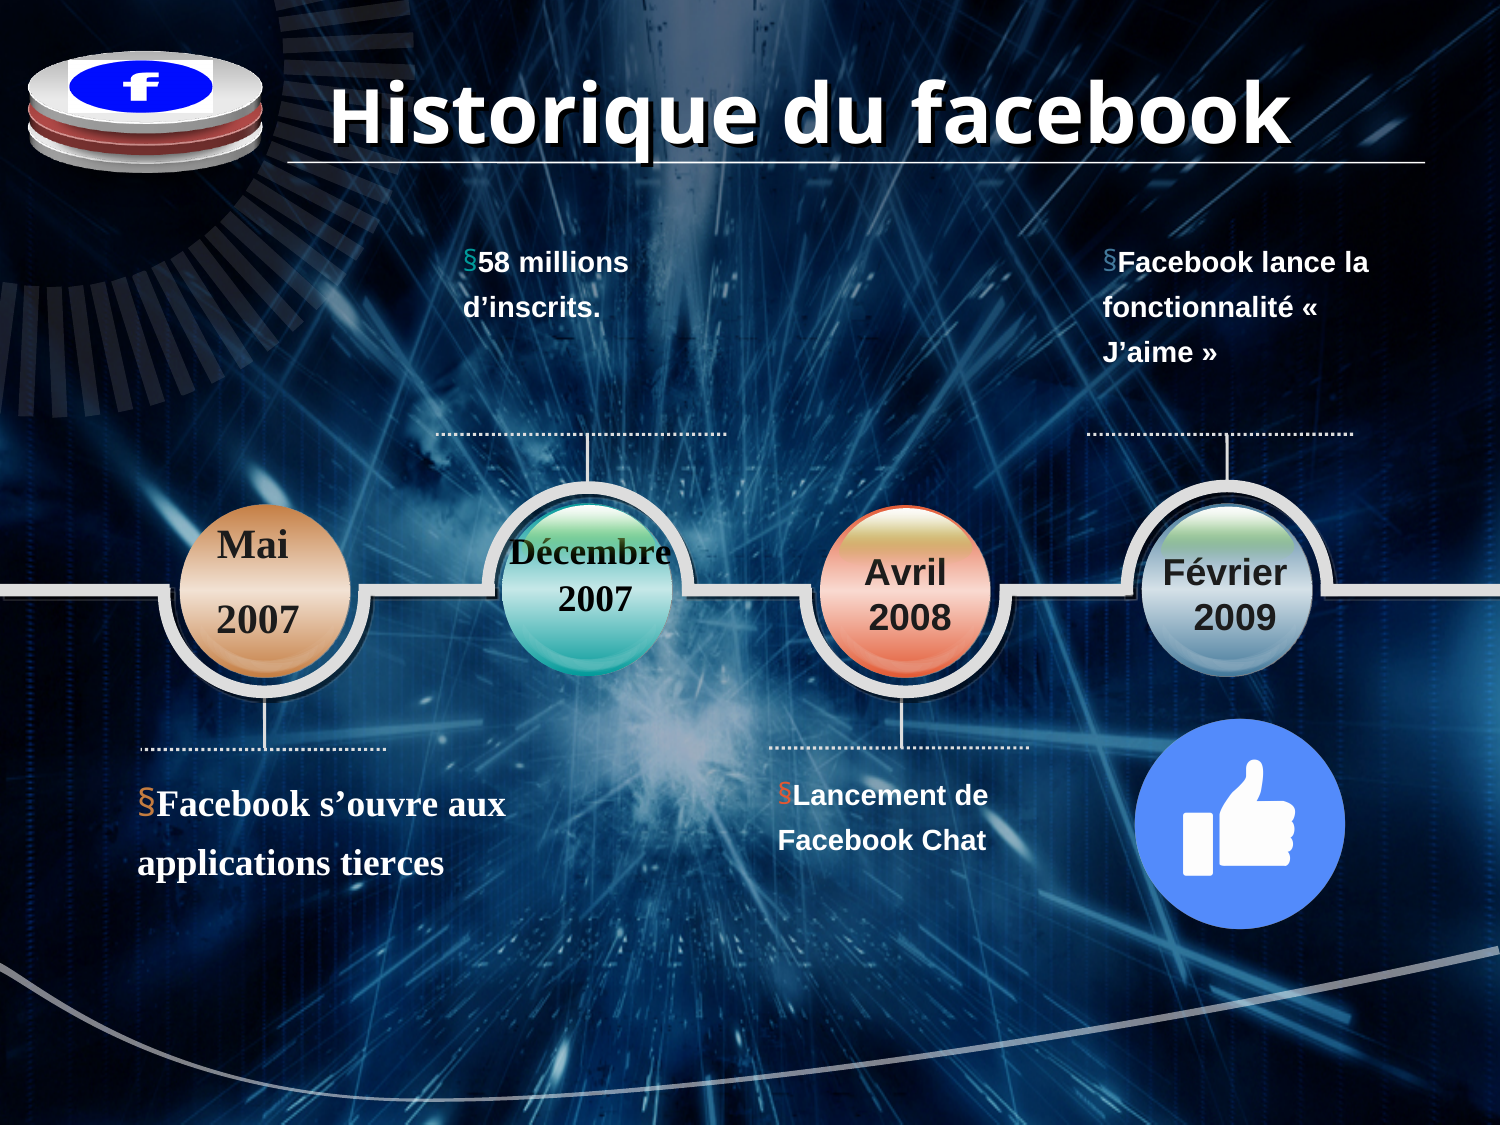

# Historique du facebook
58 millions d’inscrits.
Facebook lance la fonctionnalité « J’aime »
Mai
 2007
Décembre
2007
Avril 2008
Février 2009
Facebook s’ouvre aux applications tierces
Lancement de Facebook Chat